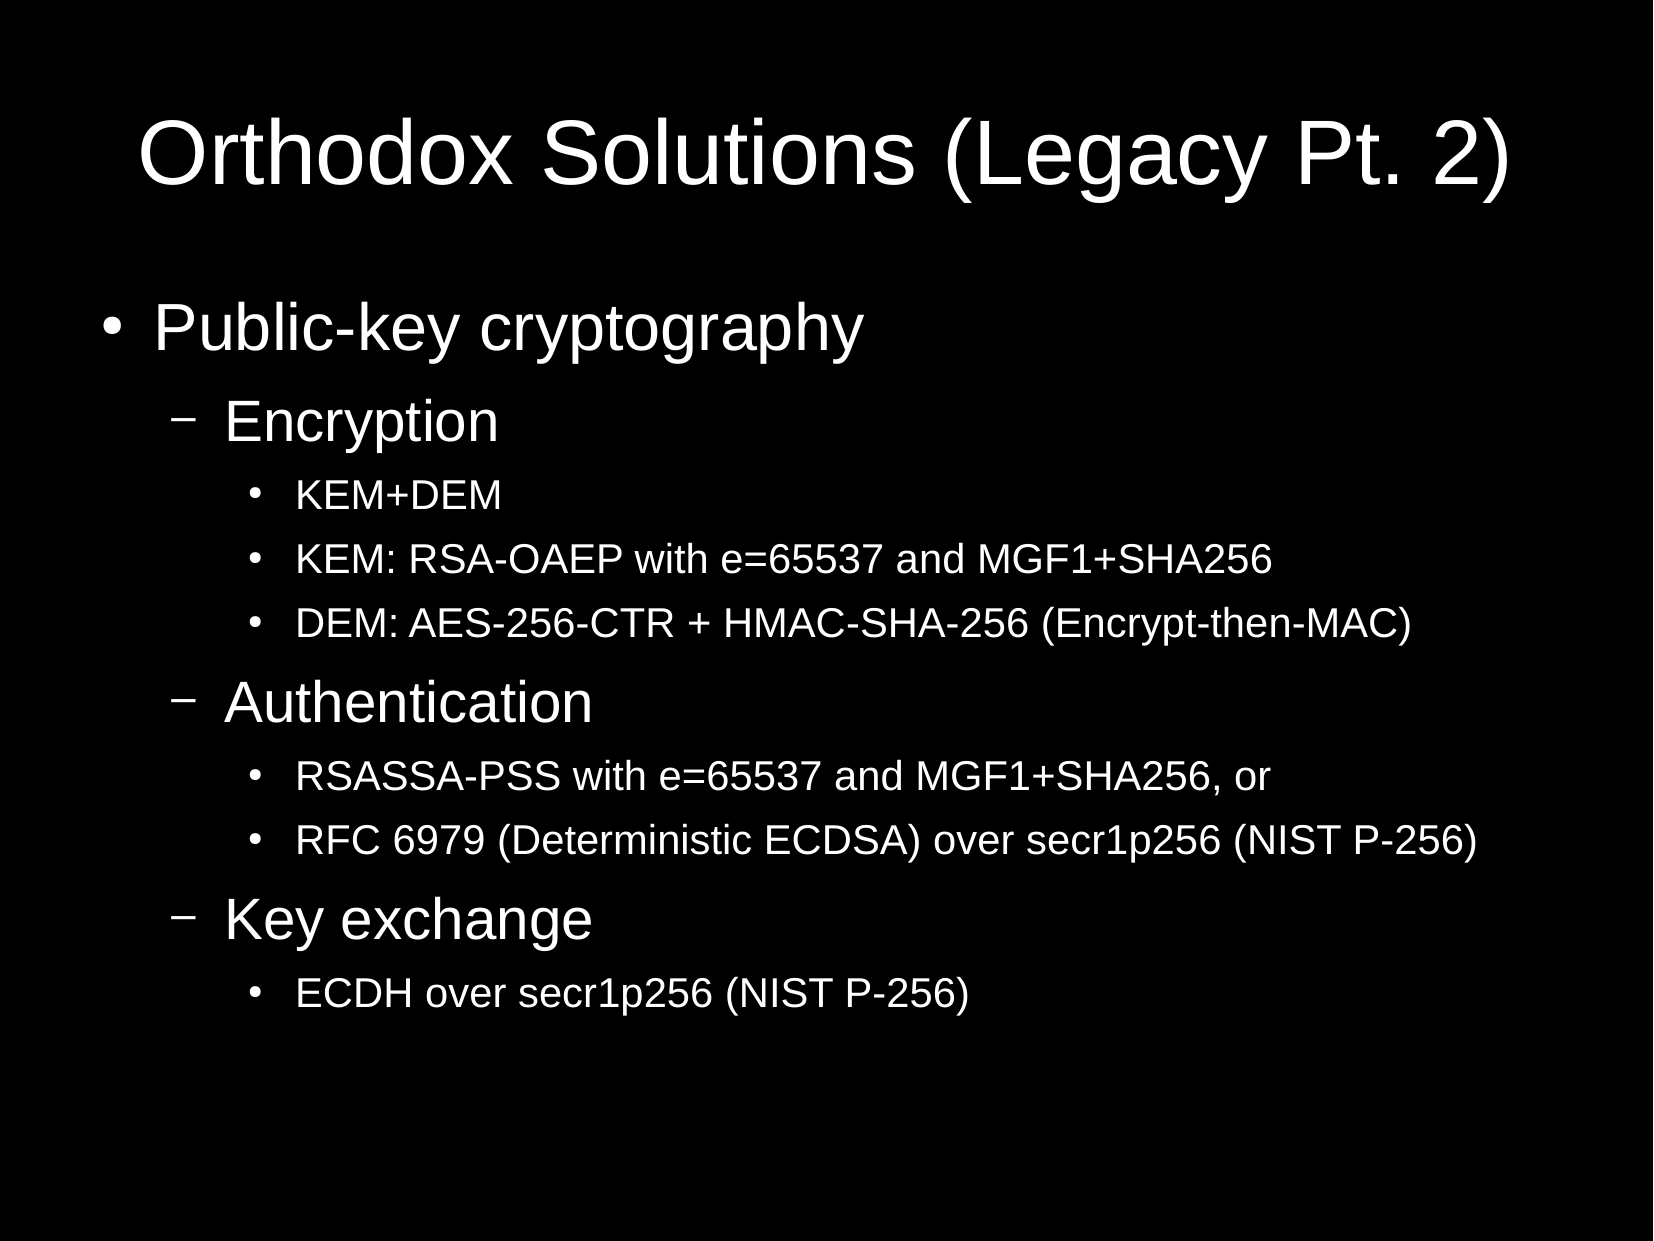

# Orthodox Solutions (Legacy Pt. 2)
Public-key cryptography
Encryption
KEM+DEM
KEM: RSA-OAEP with e=65537 and MGF1+SHA256
DEM: AES-256-CTR + HMAC-SHA-256 (Encrypt-then-MAC)
Authentication
RSASSA-PSS with e=65537 and MGF1+SHA256, or
RFC 6979 (Deterministic ECDSA) over secr1p256 (NIST P-256)
Key exchange
ECDH over secr1p256 (NIST P-256)